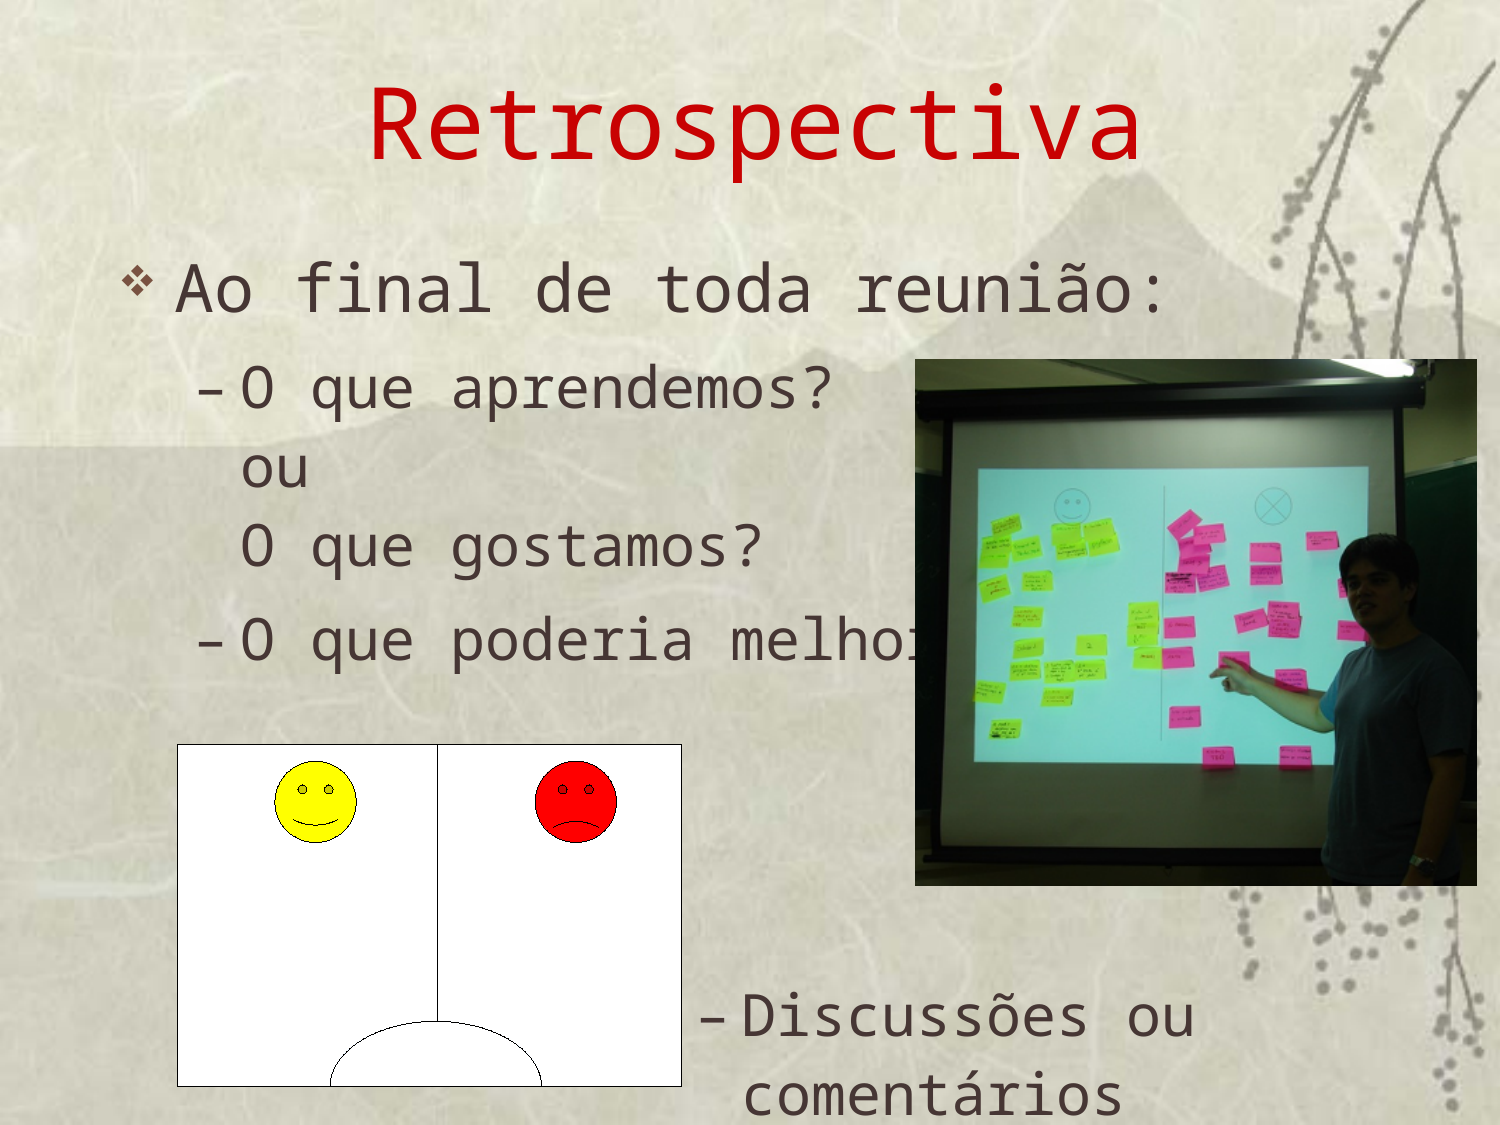

# Retrospectiva
Ao final de toda reunião:
O que aprendemos?
ou
O que gostamos?
O que poderia melhorar?
Discussões ou comentários